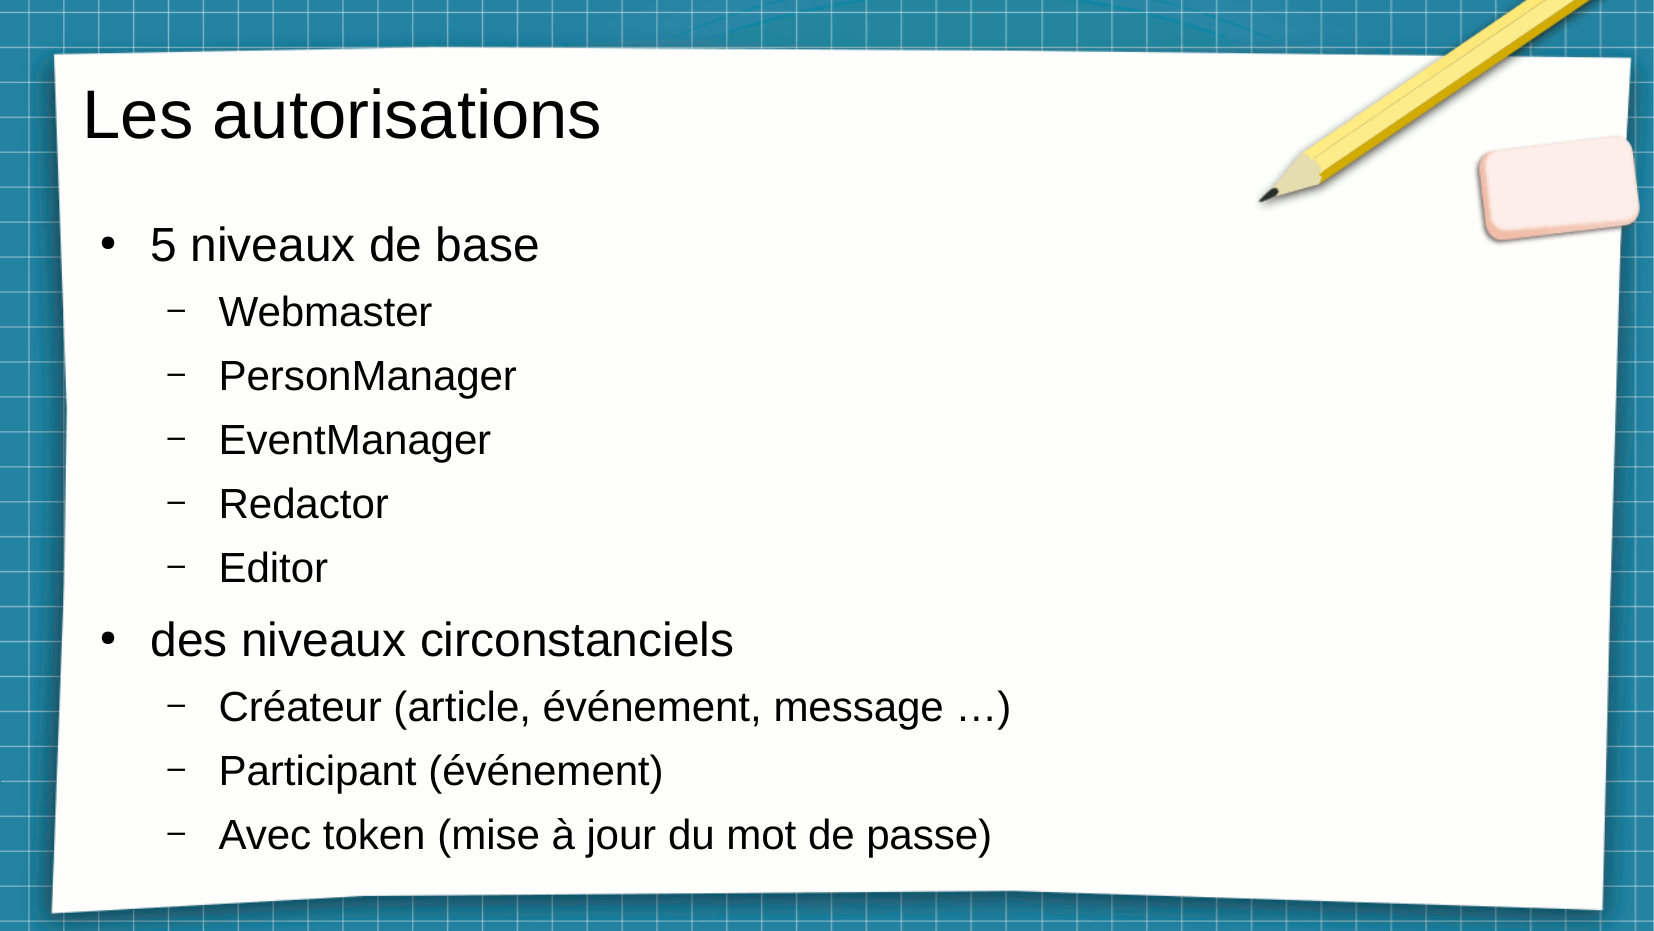

# Les autorisations
5 niveaux de base
Webmaster
PersonManager
EventManager
Redactor
Editor
des niveaux circonstanciels
Créateur (article, événement, message …)
Participant (événement)
Avec token (mise à jour du mot de passe)